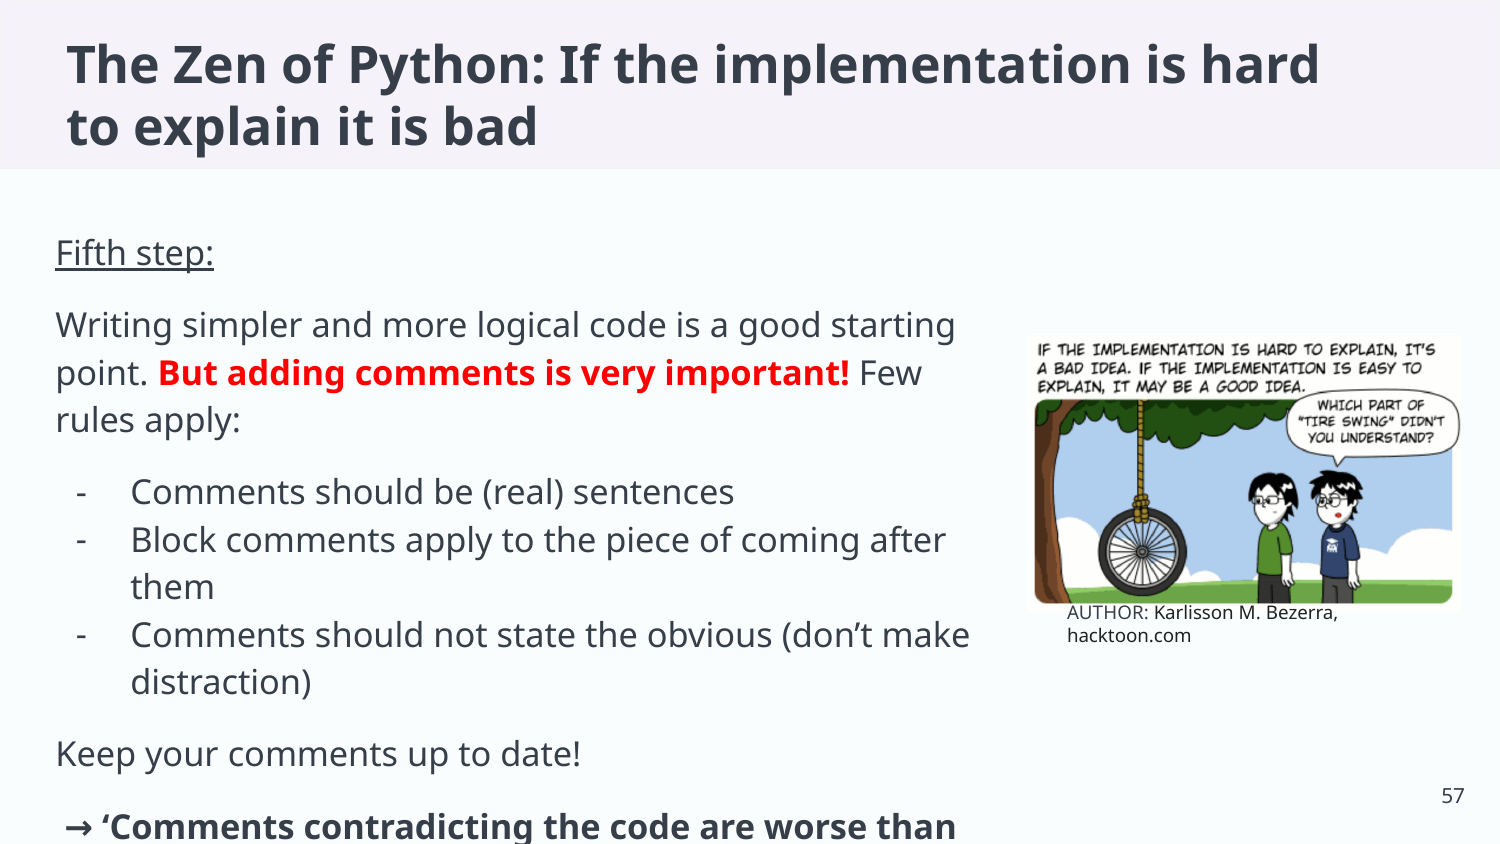

# The Zen of Python: If the implementation is hard to explain it is bad
Fifth step:
Writing simpler and more logical code is a good starting point. But adding comments is very important! Few rules apply:
Comments should be (real) sentences
Block comments apply to the piece of coming after them
Comments should not state the obvious (don’t make distraction)
Keep your comments up to date!
 → ‘Comments contradicting the code are worse than no comments’
AUTHOR: Karlisson M. Bezerra, hacktoon.com